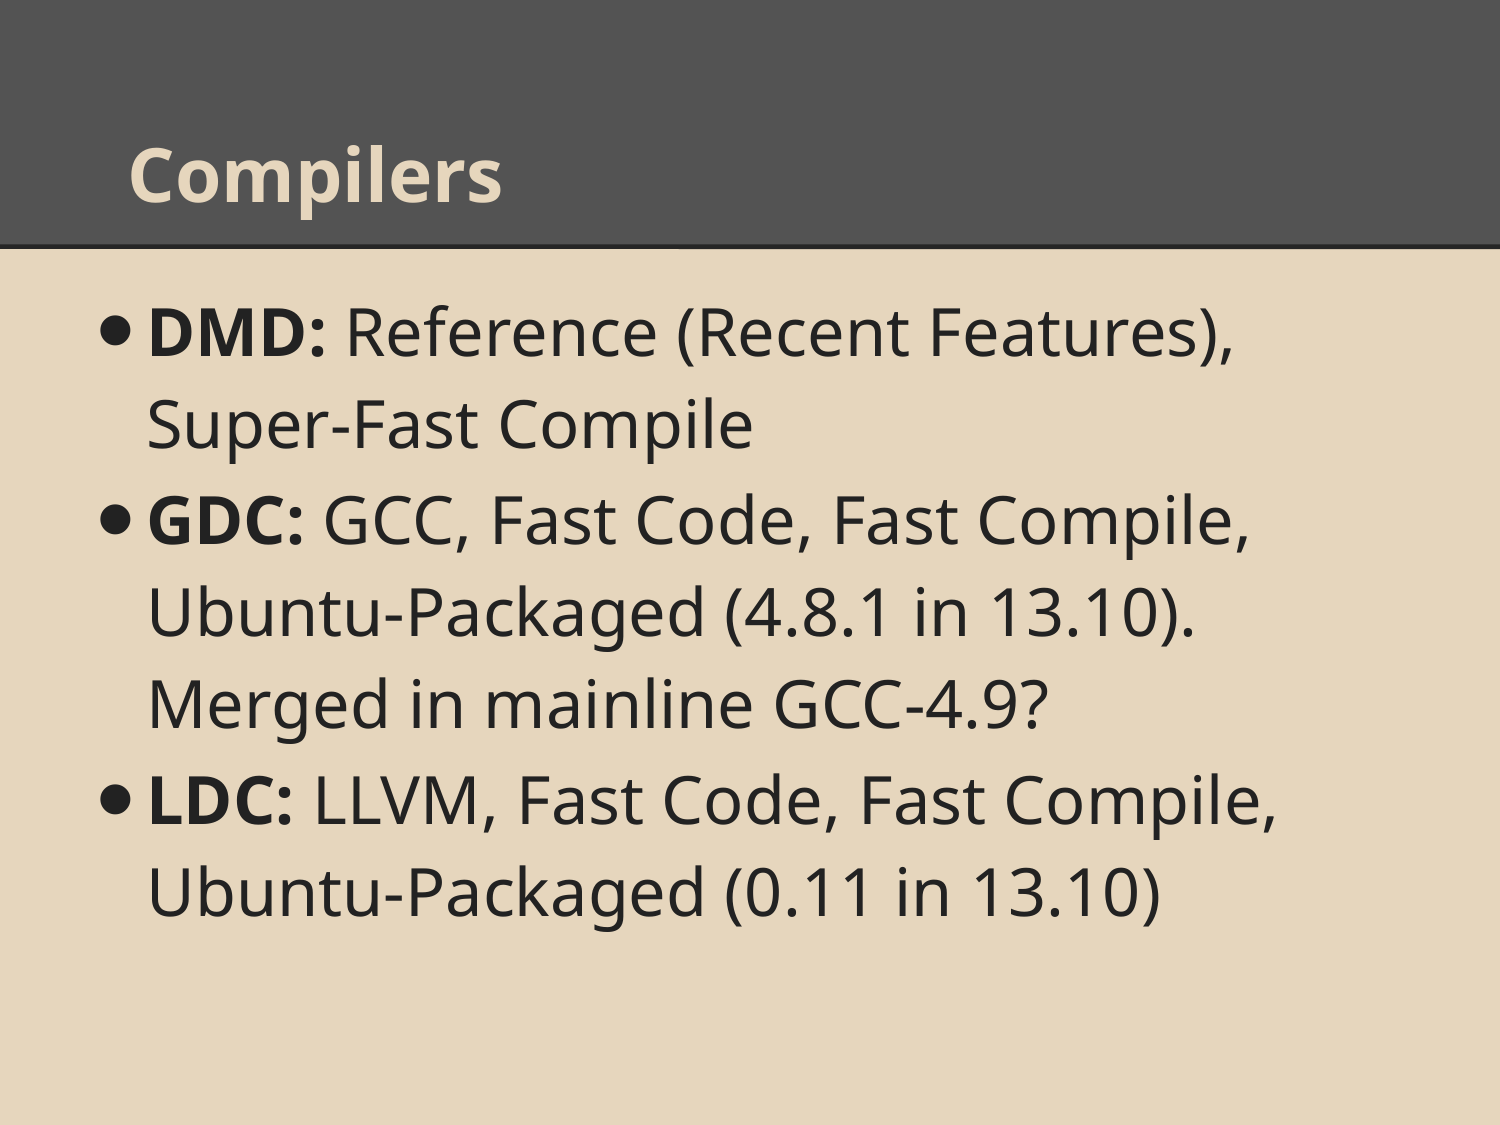

# Compilers
DMD: Reference (Recent Features), Super-Fast Compile
GDC: GCC, Fast Code, Fast Compile, Ubuntu-Packaged (4.8.1 in 13.10). Merged in mainline GCC-4.9?
LDC: LLVM, Fast Code, Fast Compile, Ubuntu-Packaged (0.11 in 13.10)